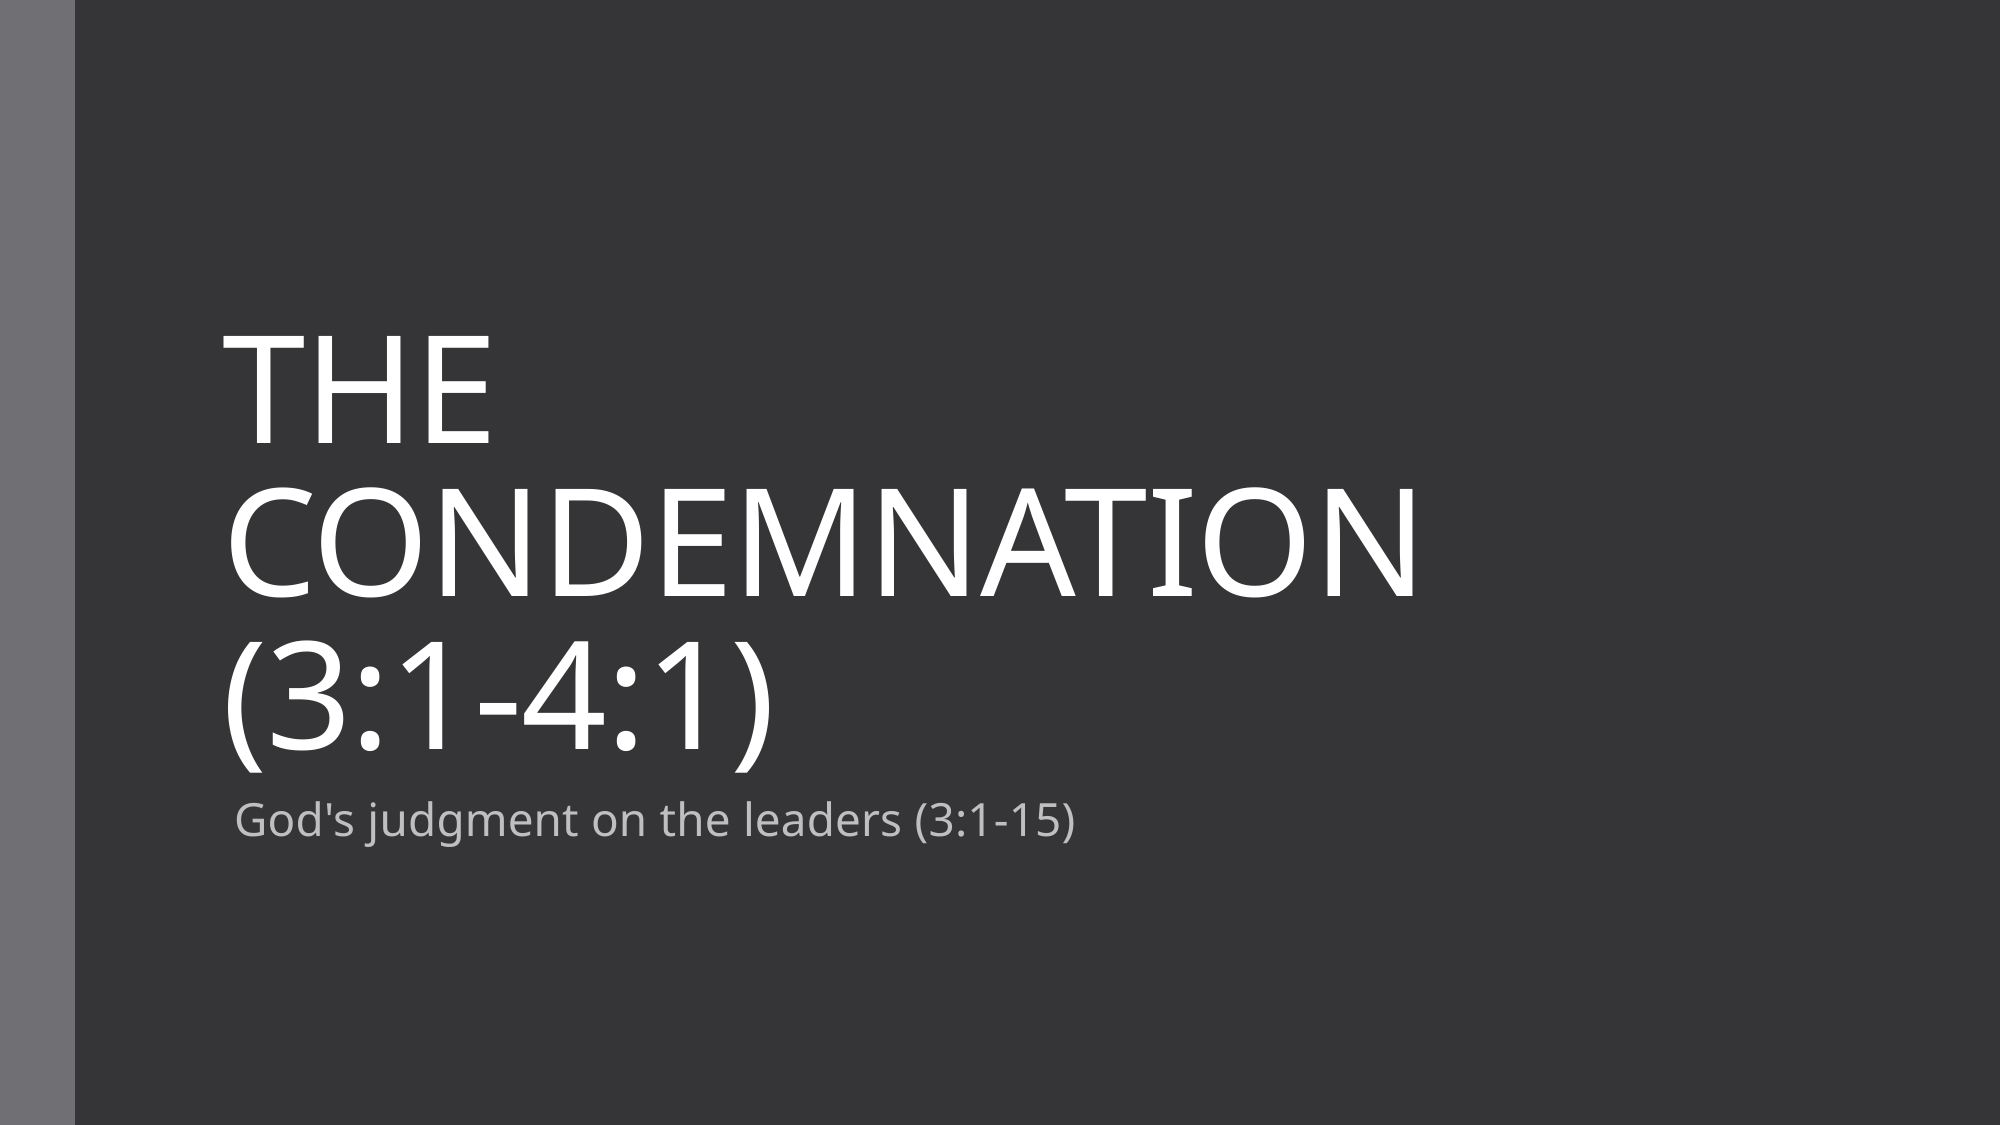

# THE CONDEMNATION (3:1-4:1)
 God's judgment on the leaders (3:1-15)